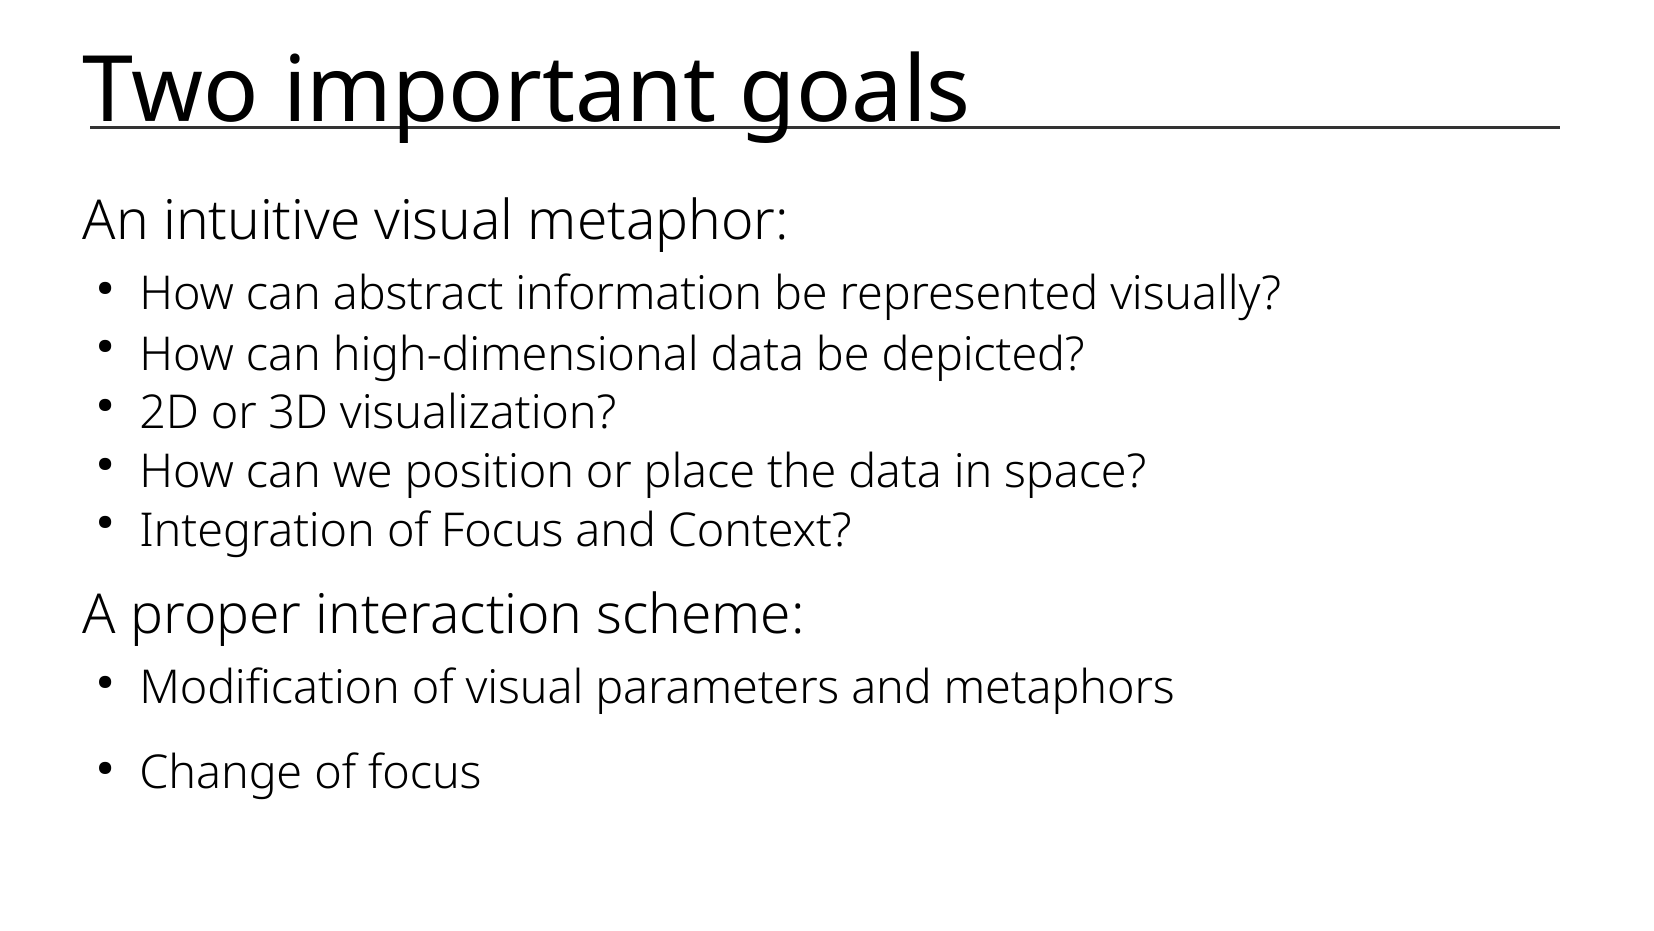

# Two important goals
An intuitive visual metaphor:
How can abstract information be represented visually?
How can high-dimensional data be depicted?
2D or 3D visualization?
How can we position or place the data in space?
Integration of Focus and Context?
A proper interaction scheme:
Modification of visual parameters and metaphors
Change of focus